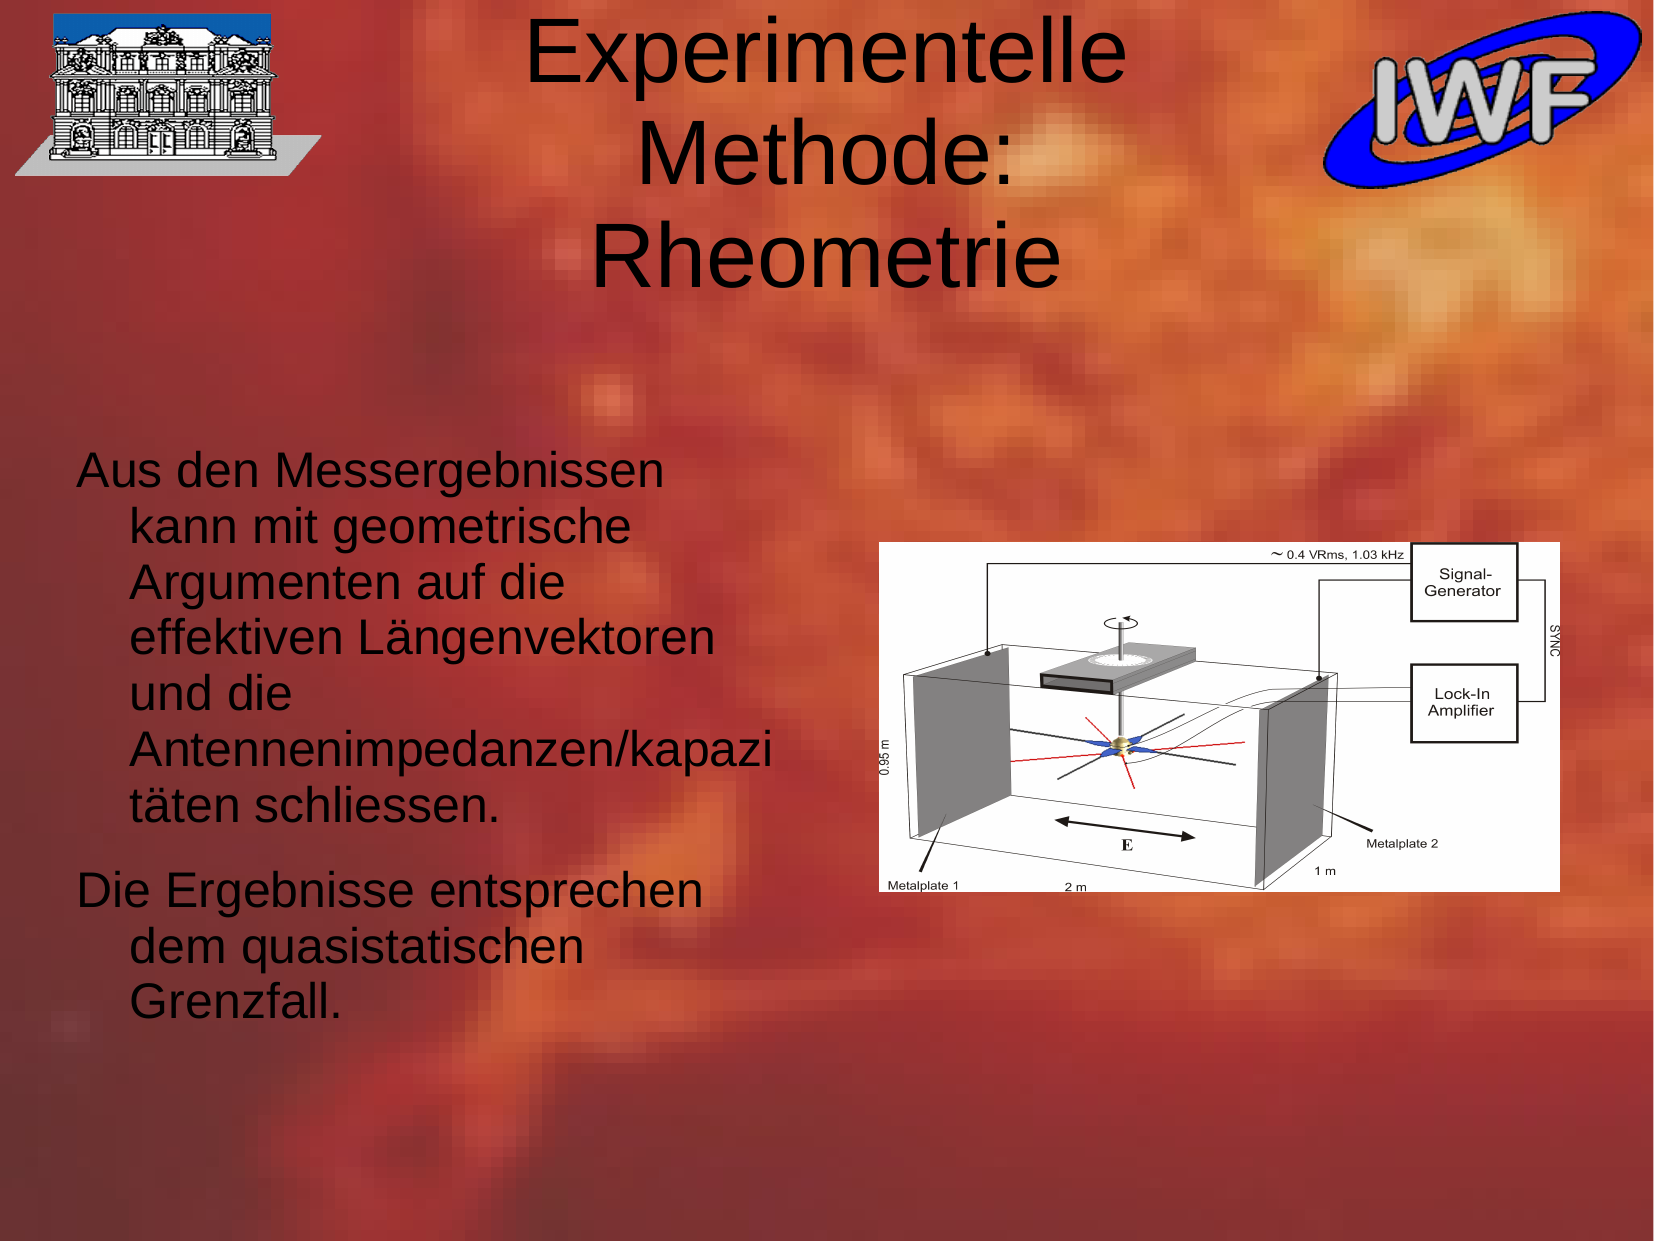

# Experimentelle Methode: Rheometrie
Aus den Messergebnissen kann mit geometrische Argumenten auf die effektiven Längenvektoren und die Antennenimpedanzen/kapazitäten schliessen.
Die Ergebnisse entsprechen dem quasistatischen Grenzfall.